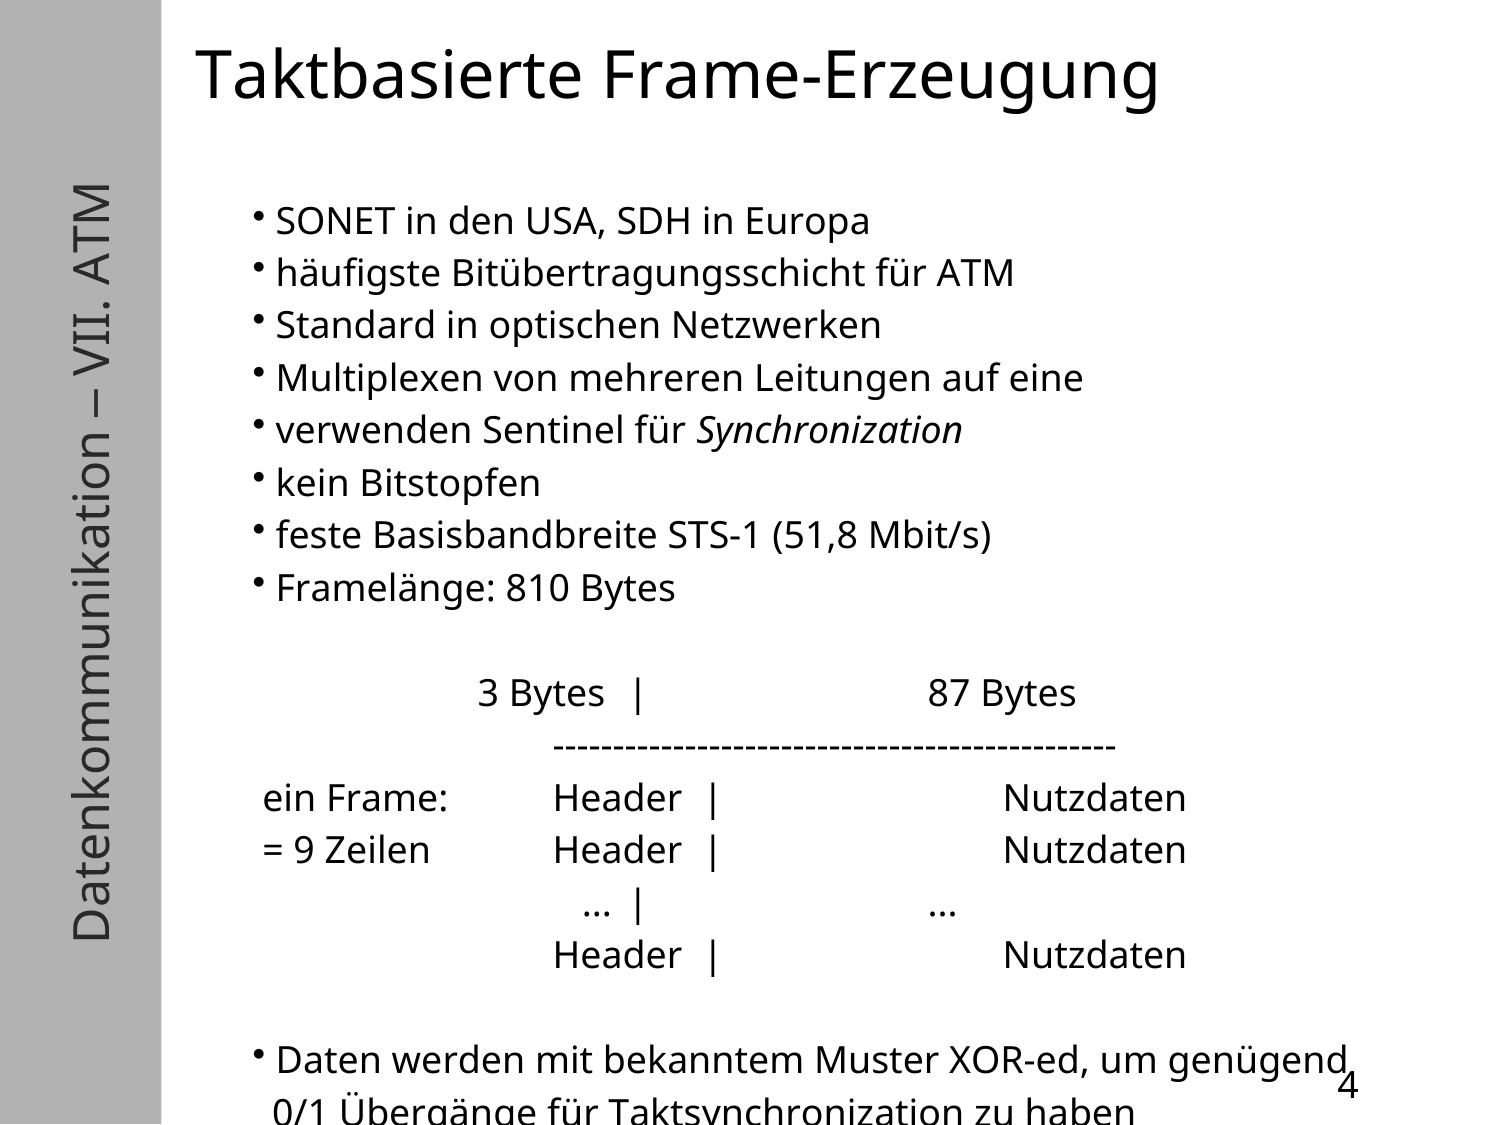

Taktbasierte Frame-Erzeugung
 SONET in den USA, SDH in Europa
 häufigste Bitübertragungsschicht für ATM
 Standard in optischen Netzwerken
 Multiplexen von mehreren Leitungen auf eine
 verwenden Sentinel für Synchronization
 kein Bitstopfen
 feste Basisbandbreite STS-1 (51,8 Mbit/s)
 Framelänge: 810 Bytes
 			3 Bytes	|				87 Bytes
				-----------------------------------------------
 ein Frame:		Header	|				Nutzdaten
 = 9 Zeilen		Header	|				Nutzdaten
				 ...	|				...
				Header	|				Nutzdaten
 Daten werden mit bekanntem Muster XOR-ed, um genügend
 0/1 Übergänge für Taktsynchronization zu haben
 Sprachkanal zu Wartung :-)
Datenkommunikation – VII. ATM